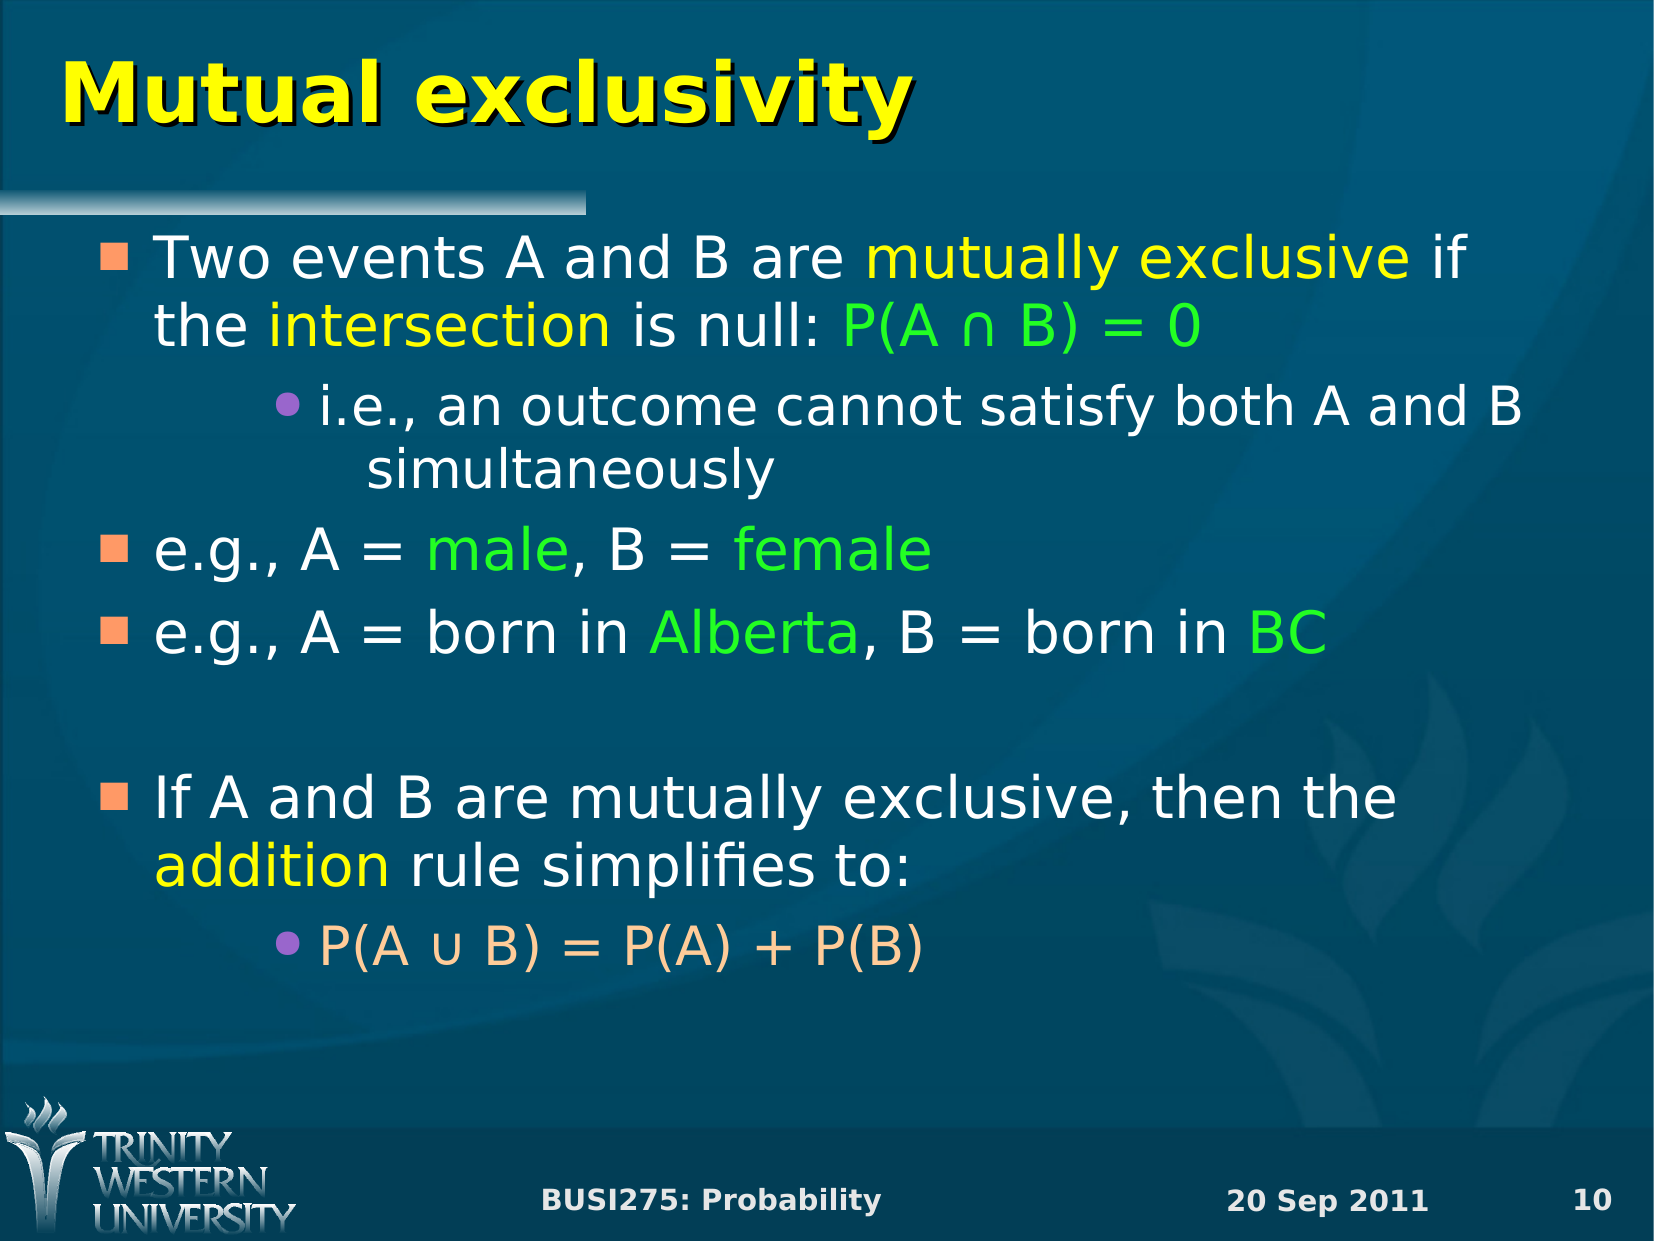

# Mutual exclusivity
Two events A and B are mutually exclusive if the intersection is null: P(A ∩ B) = 0
i.e., an outcome cannot satisfy both A and B simultaneously
e.g., A = male, B = female
e.g., A = born in Alberta, B = born in BC
If A and B are mutually exclusive, then the addition rule simplifies to:
P(A ∪ B) = P(A) + P(B)
BUSI275: Probability
20 Sep 2011
10